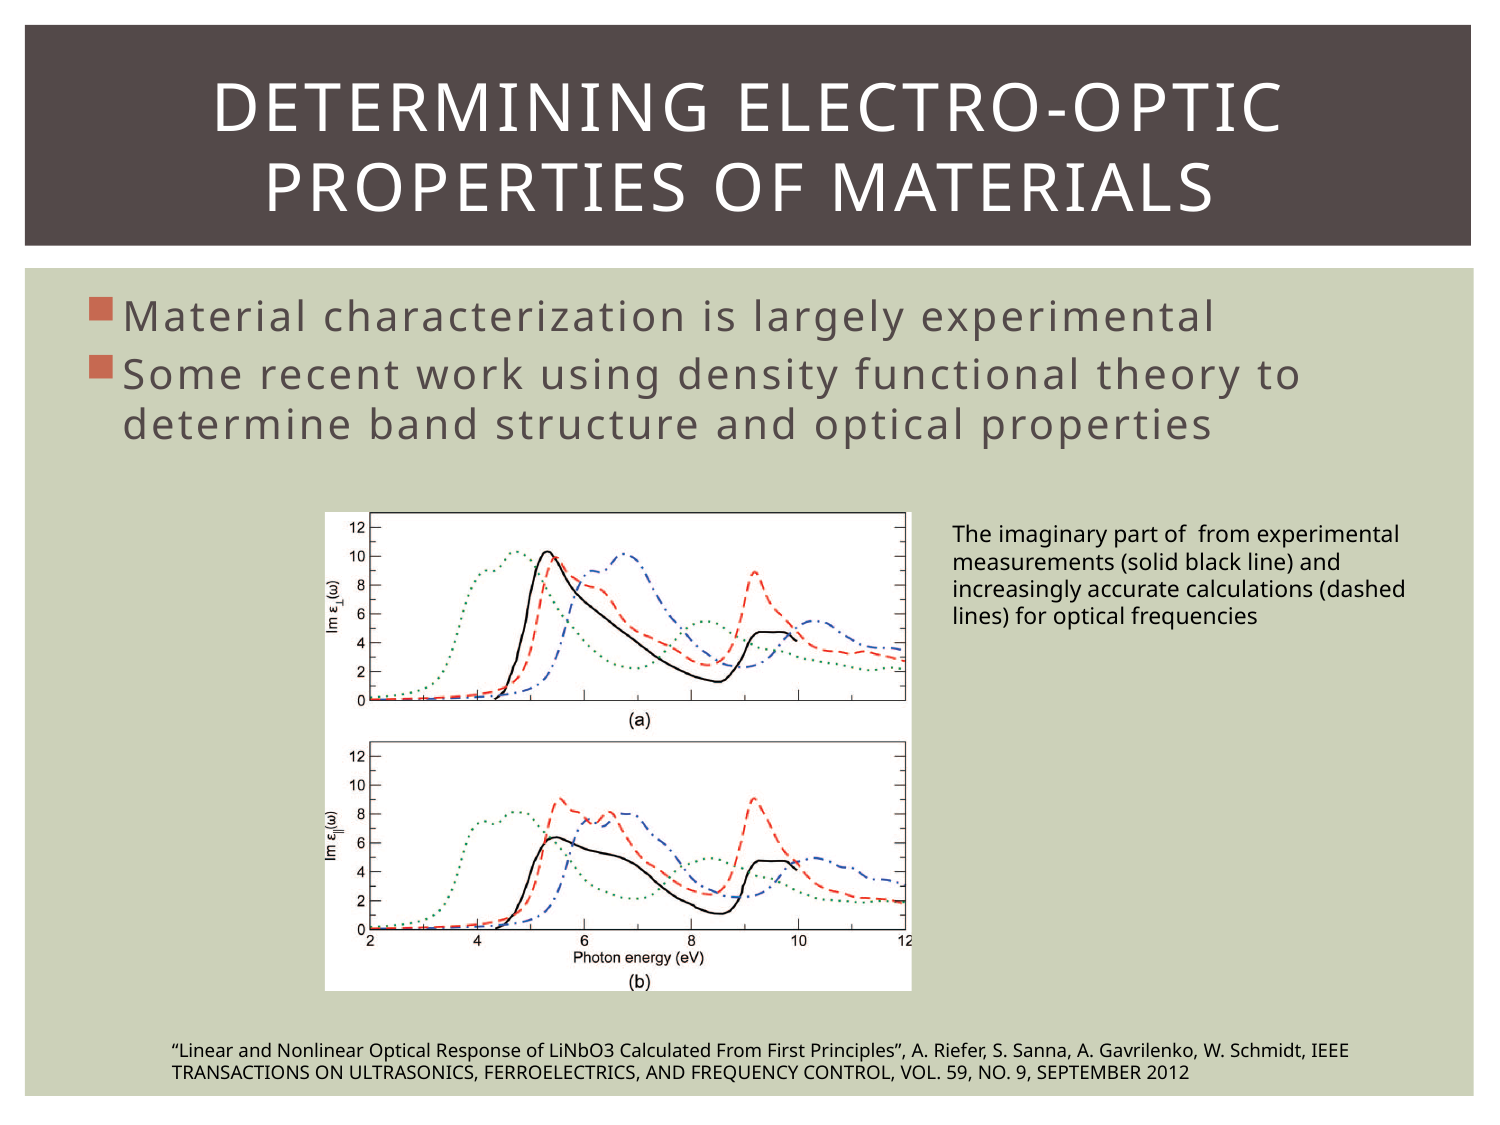

Determining electro-optic properties of materials
# Material characterization is largely experimental
Some recent work using density functional theory to determine band structure and optical properties
The imaginary part of from experimental measurements (solid black line) and increasingly accurate calculations (dashed lines) for optical frequencies
“Linear and Nonlinear Optical Response of LiNbO3 Calculated From First Principles”, A. Riefer, S. Sanna, A. Gavrilenko, W. Schmidt, IEEE TRANSACTIONS ON ULTRASONICS, FERROELECTRICS, AND FREQUENCY CONTROL, VOL. 59, NO. 9, SEPTEMBER 2012